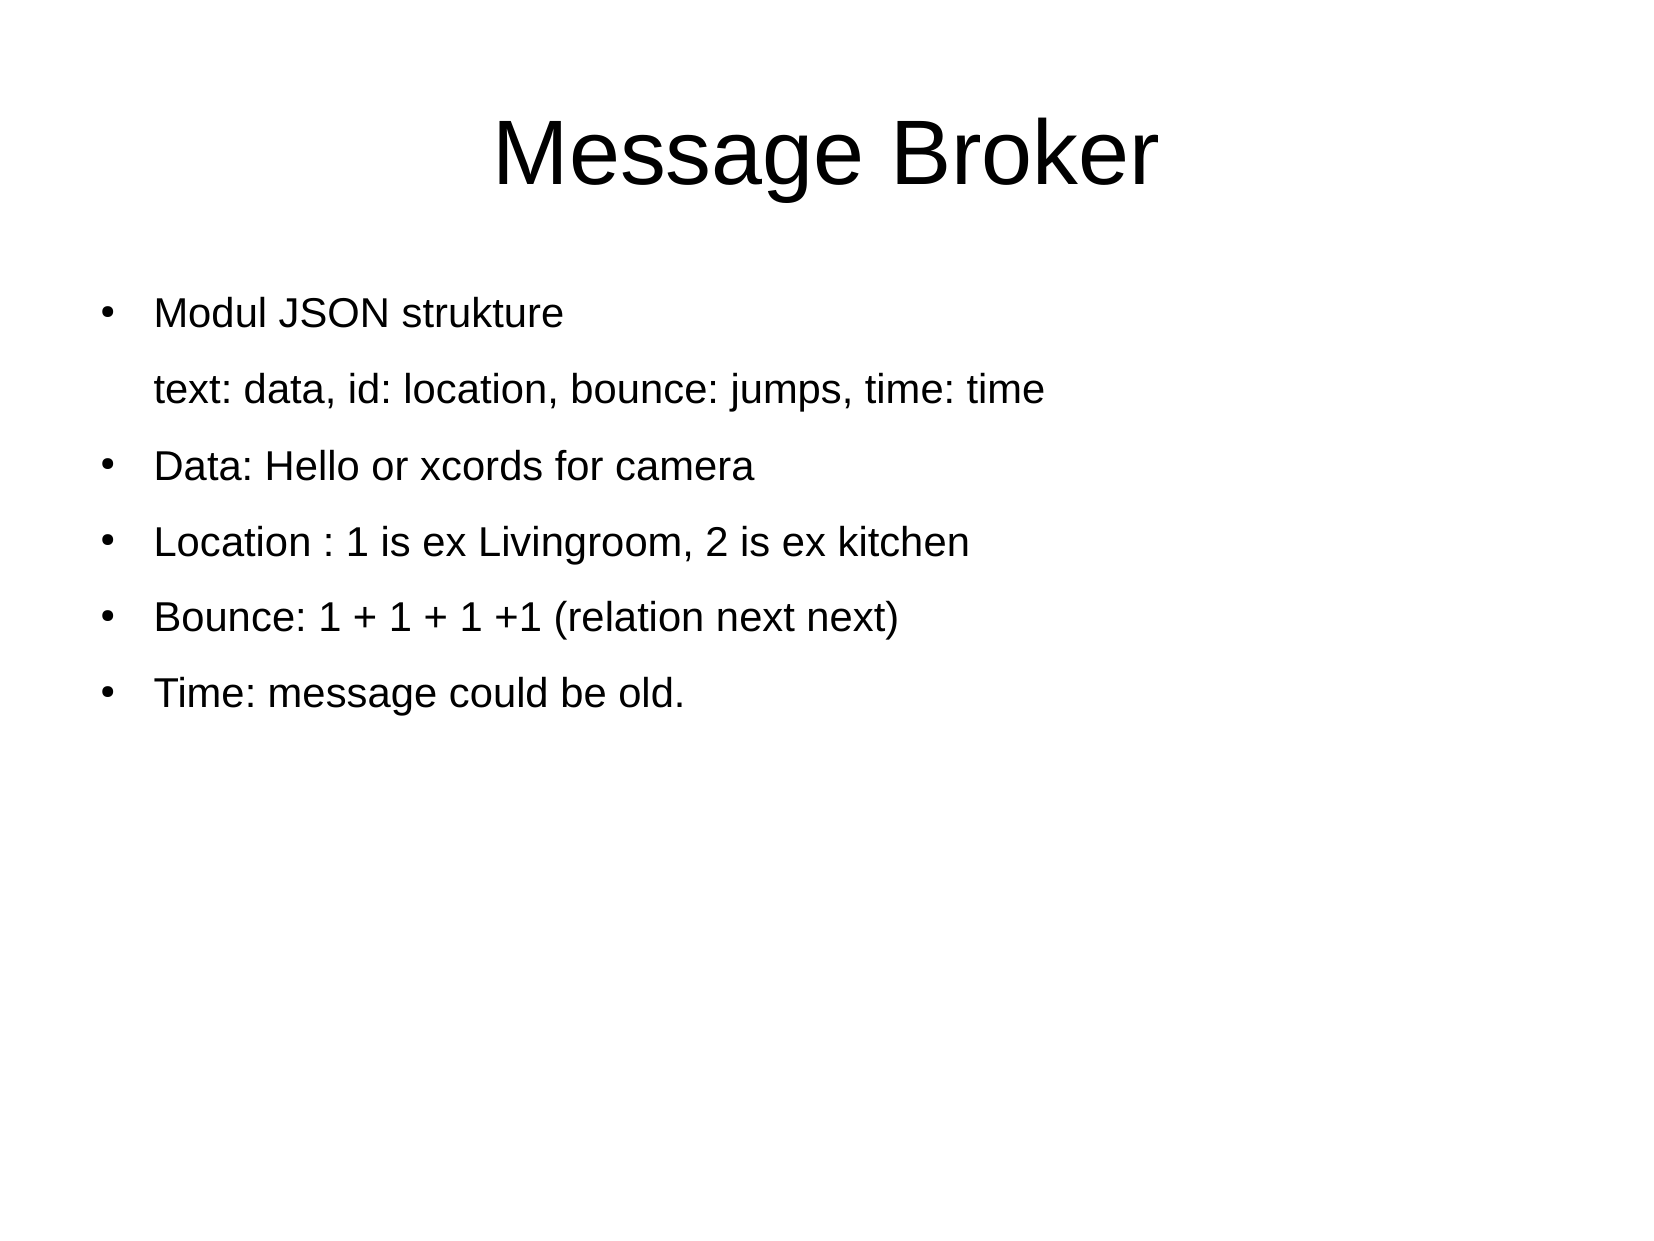

# Message Broker
Modul JSON strukture
text: data, id: location, bounce: jumps, time: time
Data: Hello or xcords for camera
Location : 1 is ex Livingroom, 2 is ex kitchen
Bounce: 1 + 1 + 1 +1 (relation next next)
Time: message could be old.